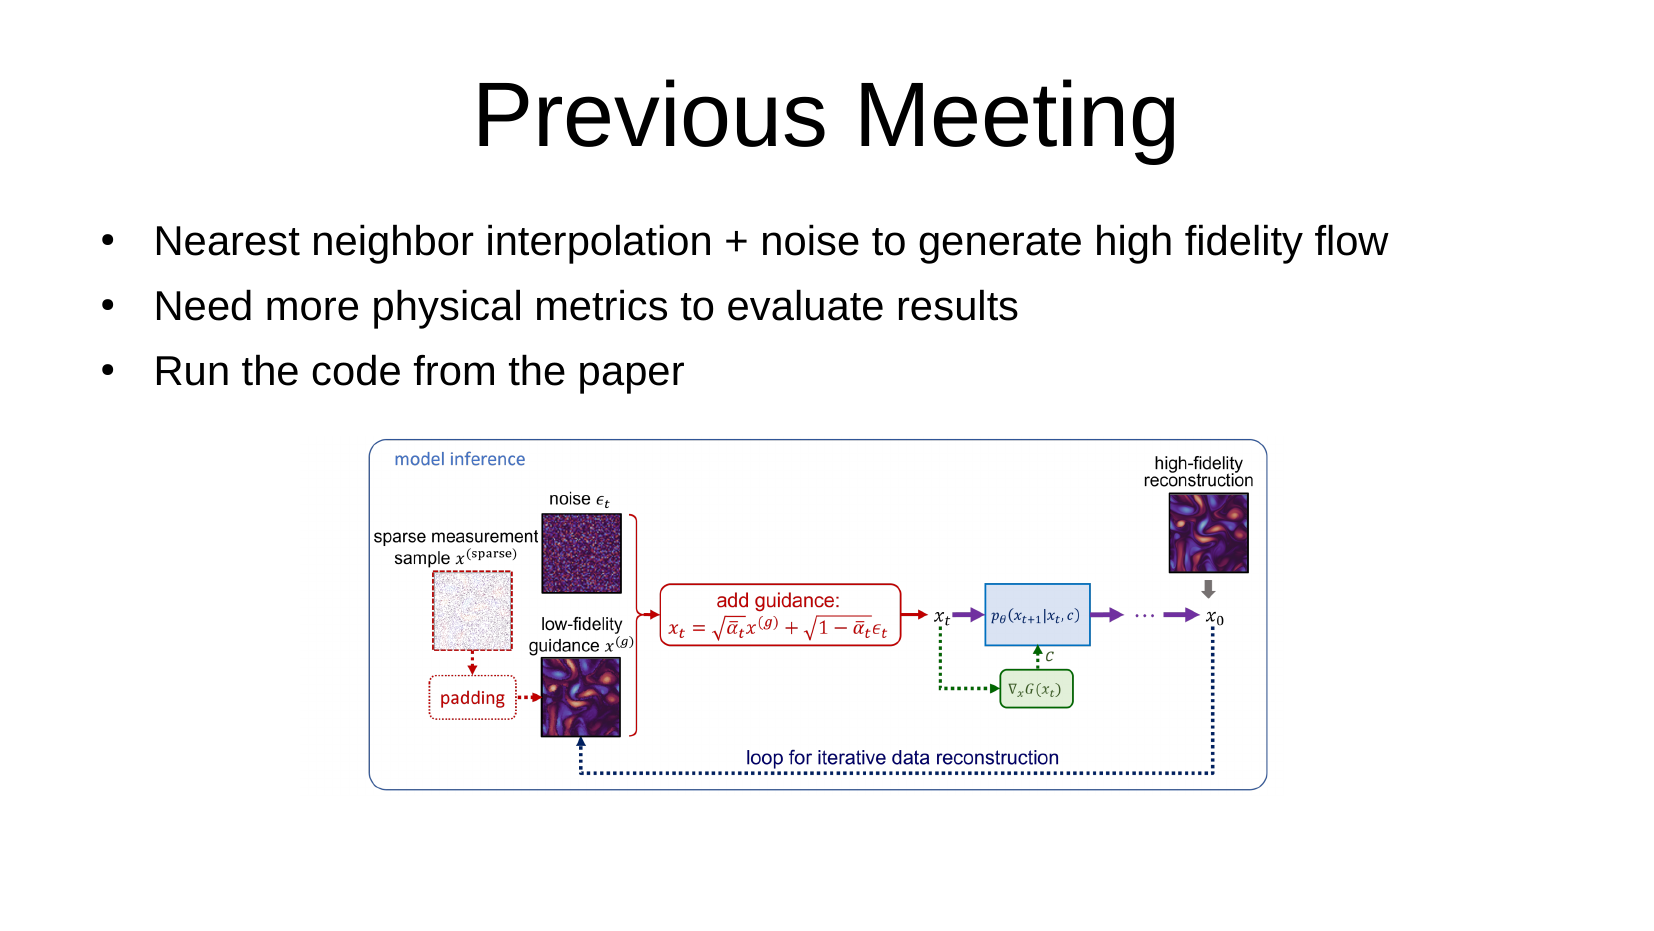

# Previous Meeting
Nearest neighbor interpolation + noise to generate high fidelity flow
Need more physical metrics to evaluate results
Run the code from the paper